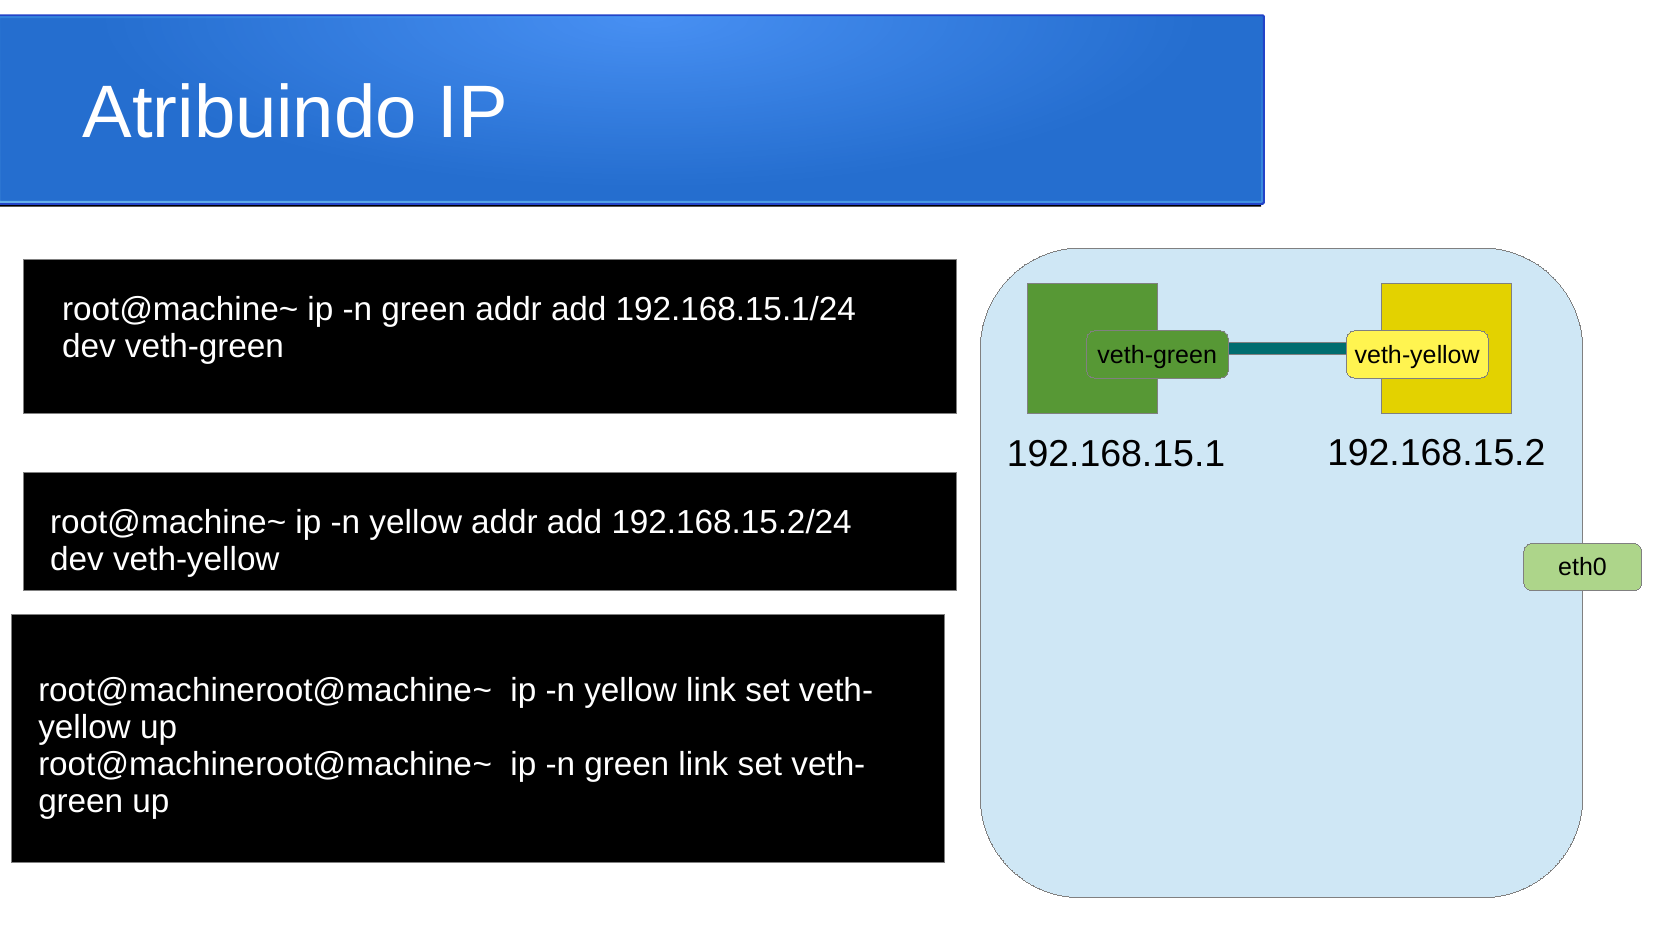

# Atribuindo IP
root@machine~ ip -n green addr add 192.168.15.1/24 dev veth-green
veth-green
veth-yellow
192.168.15.2
192.168.15.1
root@machine~ ip -n yellow addr add 192.168.15.2/24 dev veth-yellow
eth0
root@machine~ ip netns
green
yellow
root@machineroot@machine~ ip -n yellow link set veth-yellow up
root@machineroot@machine~ ip -n green link set veth-green up